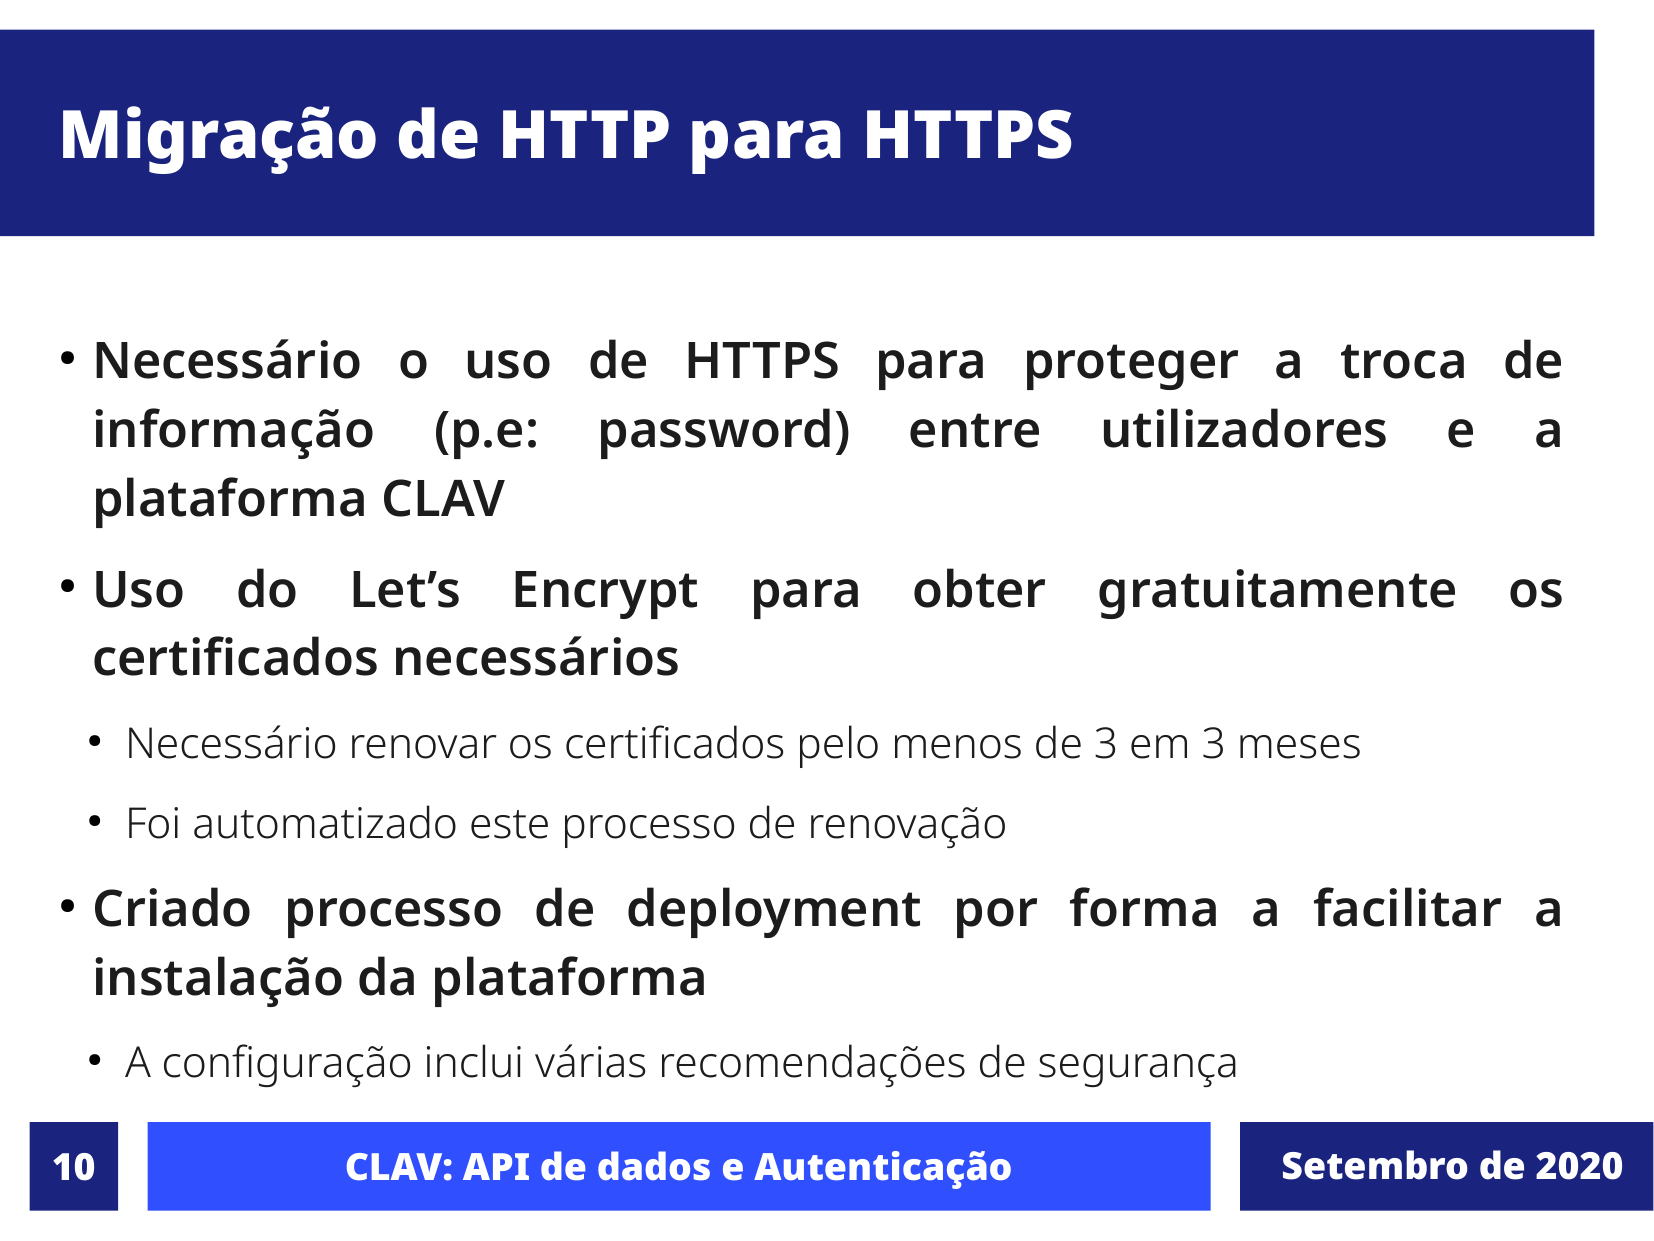

# Migração de HTTP para HTTPS
Necessário o uso de HTTPS para proteger a troca de informação (p.e: password) entre utilizadores e a plataforma CLAV
Uso do Let’s Encrypt para obter gratuitamente os certificados necessários
Necessário renovar os certificados pelo menos de 3 em 3 meses
Foi automatizado este processo de renovação
Criado processo de deployment por forma a facilitar a instalação da plataforma
A configuração inclui várias recomendações de segurança
10
CLAV: API de dados e Autenticação
Setembro de 2020